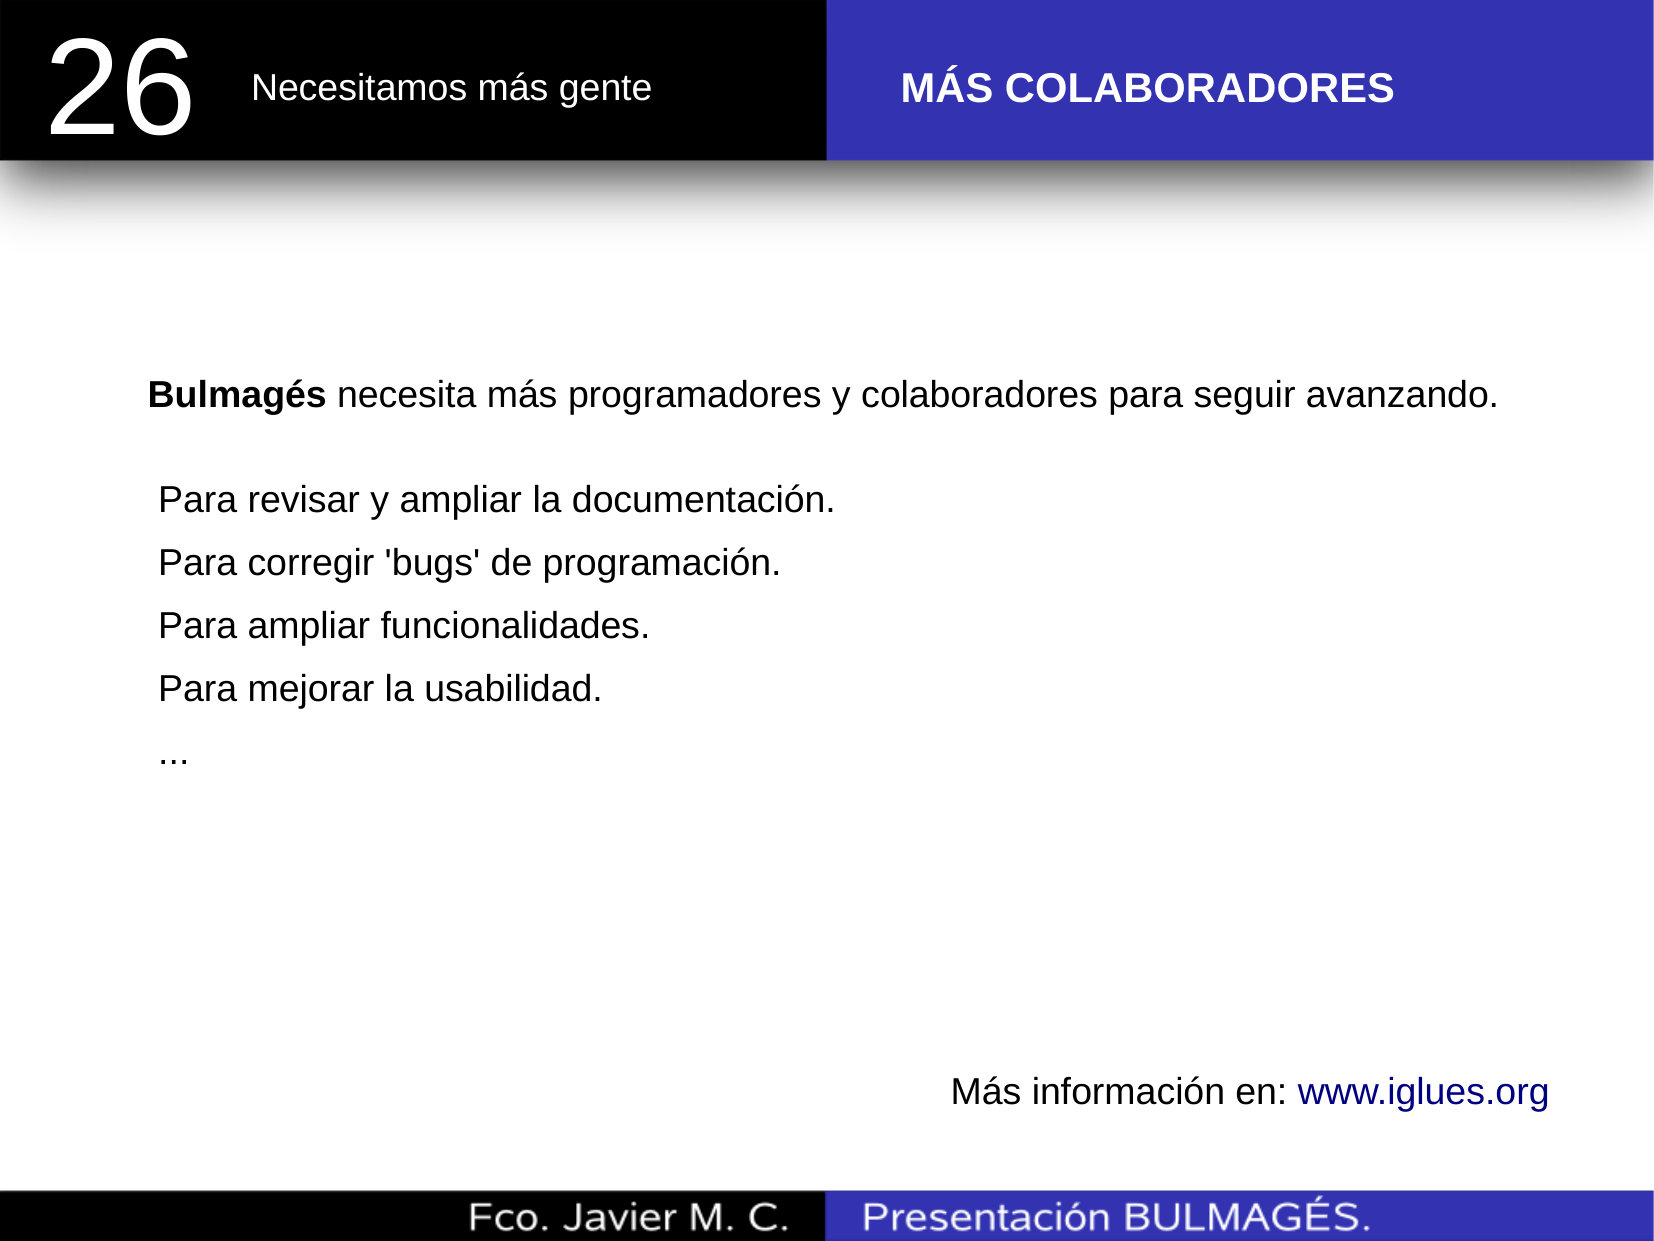

MÁS COLABORADORES
Necesitamos más gente
Bulmagés necesita más programadores y colaboradores para seguir avanzando.
 Para revisar y ampliar la documentación.
 Para corregir 'bugs' de programación.
 Para ampliar funcionalidades.
 Para mejorar la usabilidad.
 ...
Más información en: www.iglues.org